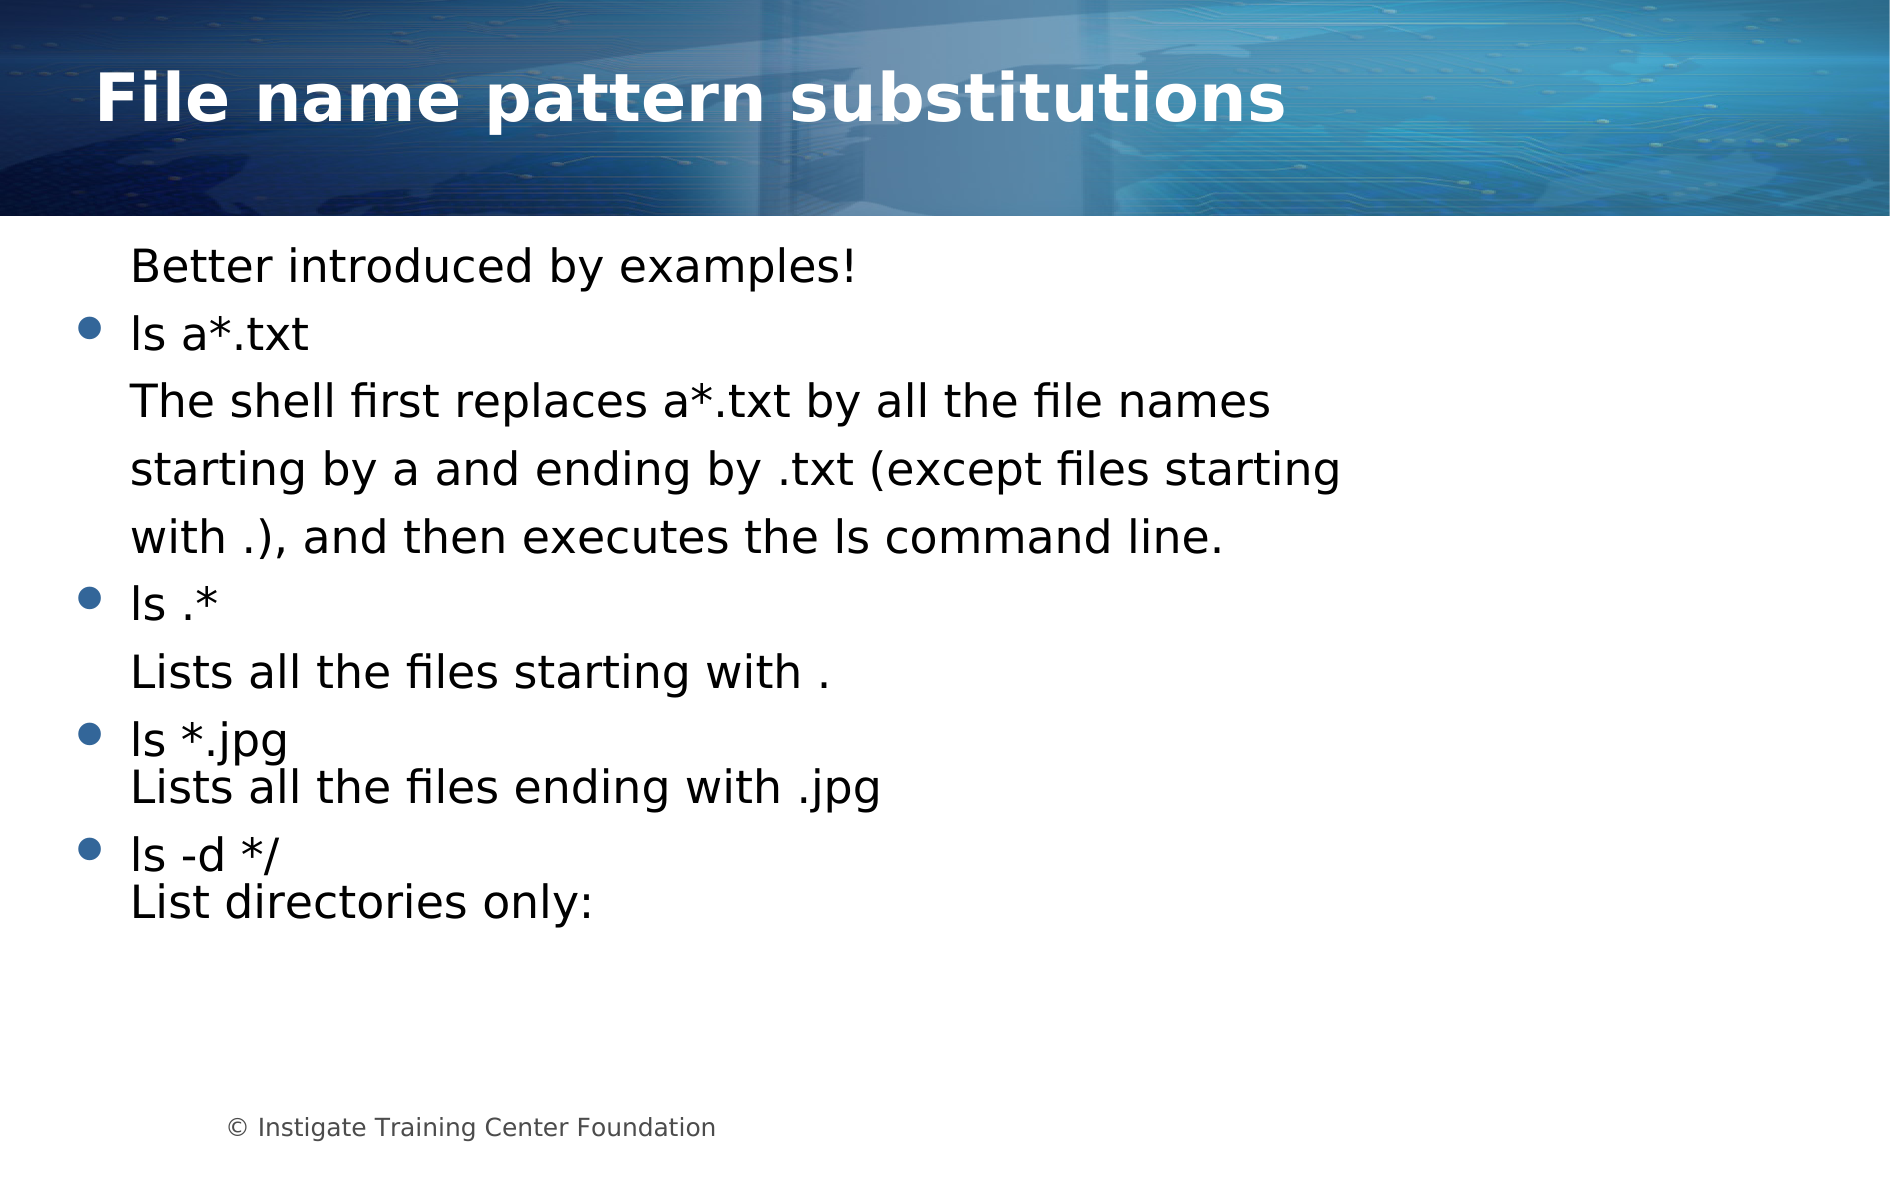

# File name pattern substitutions
Better introduced by examples!
ls a*.txt
The shell first replaces a*.txt by all the file names
starting by a and ending by .txt (except files starting
with .), and then executes the ls command line.
ls .*
Lists all the files starting with .
ls *.jpg
Lists all the files ending with .jpg
ls -d */
List directories only: